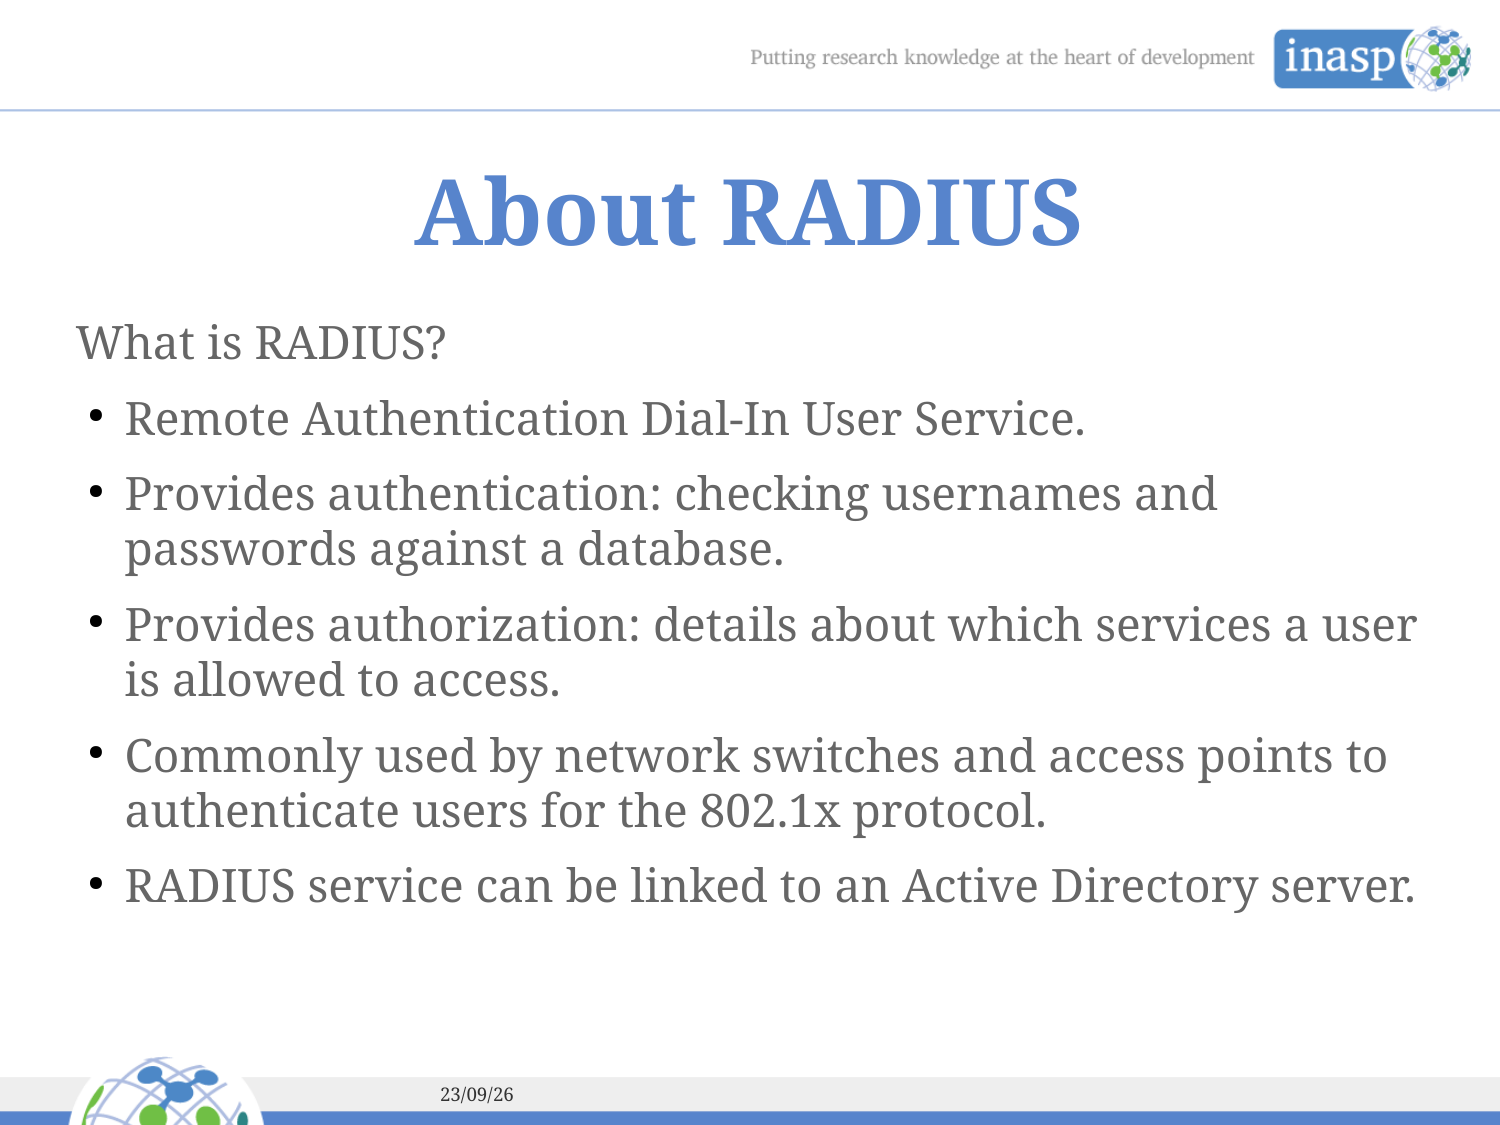

# About RADIUS
What is RADIUS?
Remote Authentication Dial-In User Service.
Provides authentication: checking usernames and passwords against a database.
Provides authorization: details about which services a user is allowed to access.
Commonly used by network switches and access points to authenticate users for the 802.1x protocol.
RADIUS service can be linked to an Active Directory server.